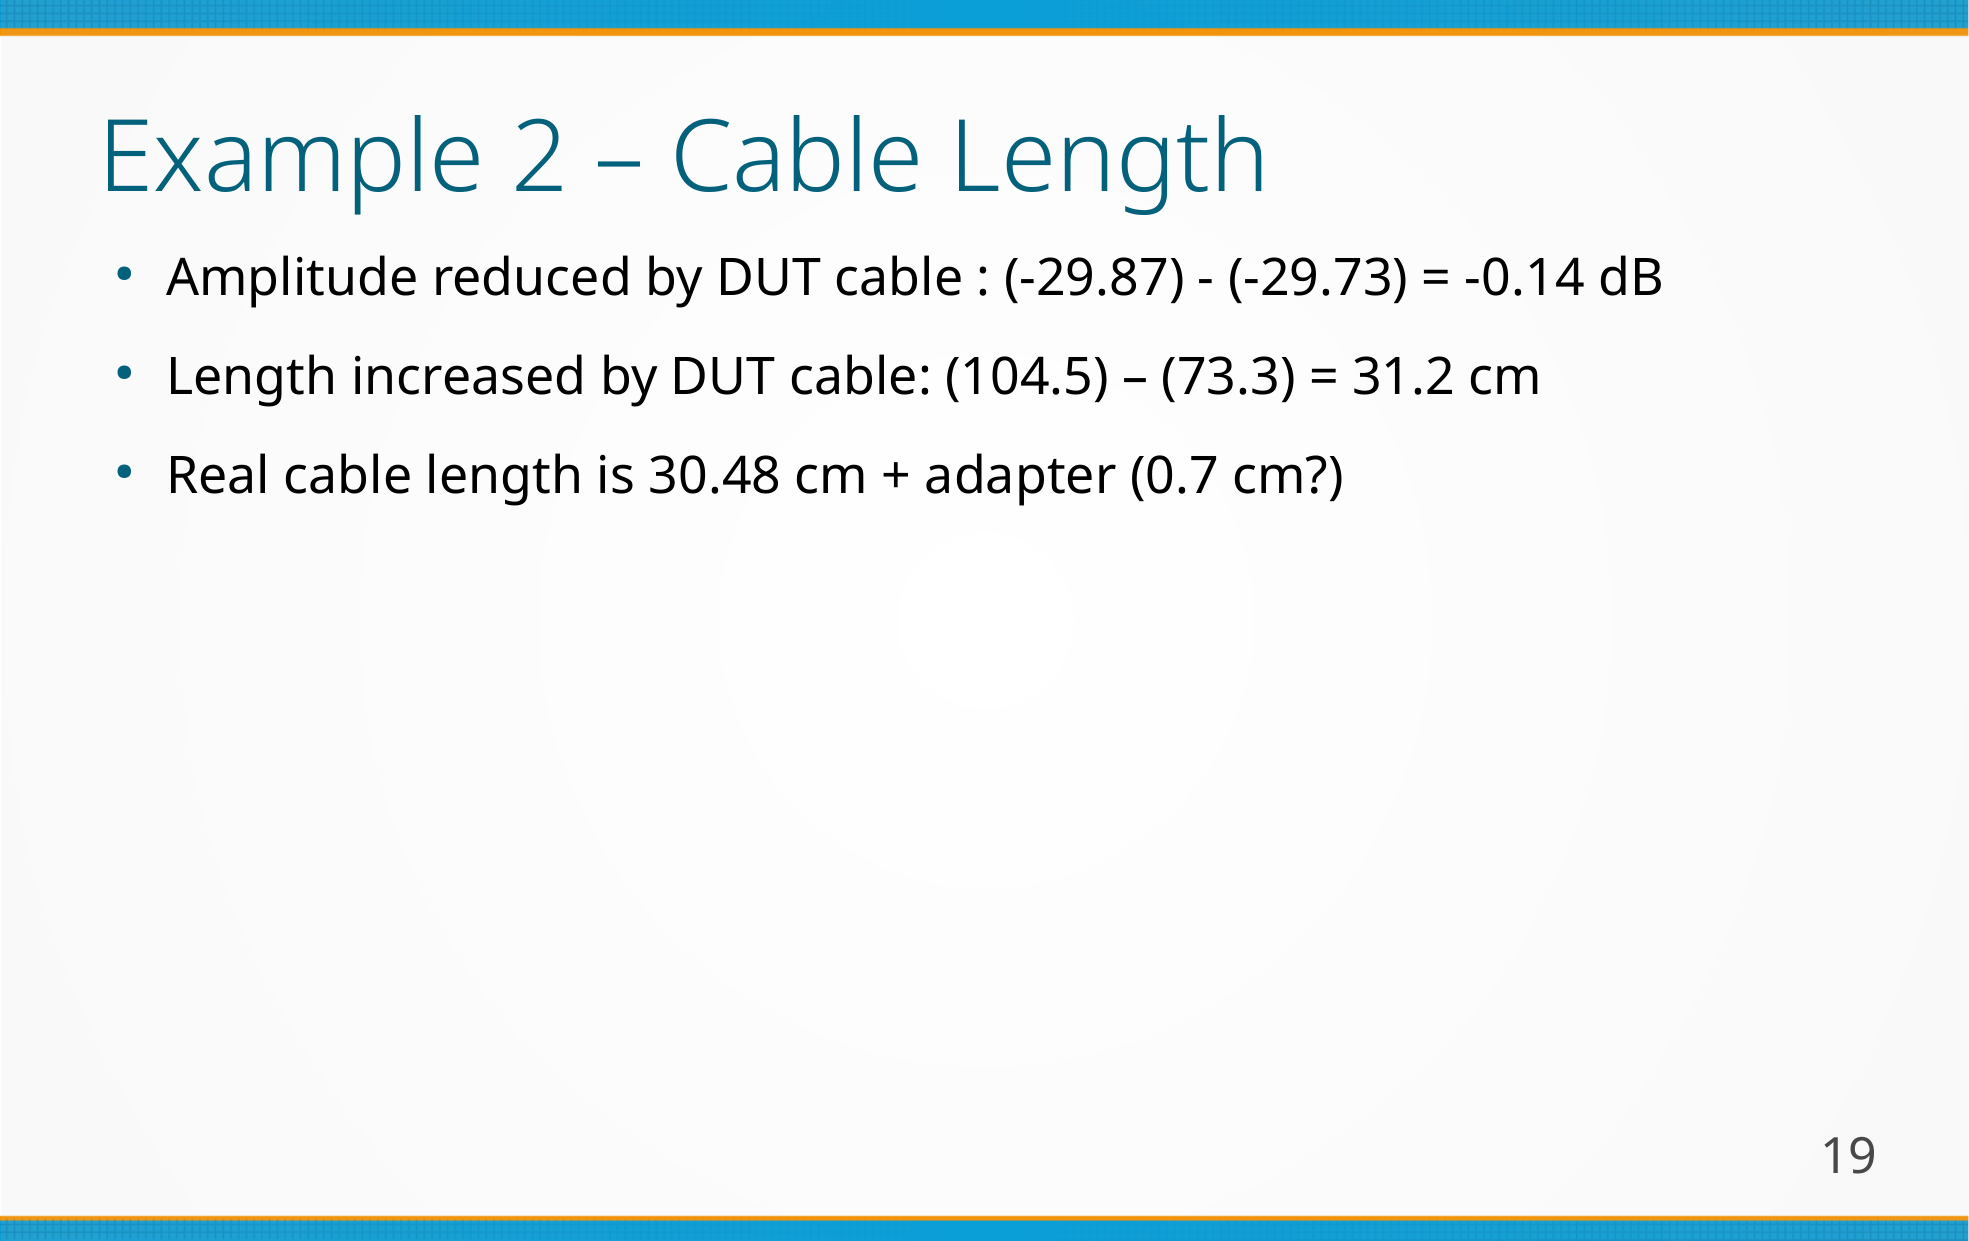

# Example 2 – Cable Length
Amplitude reduced by DUT cable : (-29.87) - (-29.73) = -0.14 dB
Length increased by DUT cable: (104.5) – (73.3) = 31.2 cm
Real cable length is 30.48 cm + adapter (0.7 cm?)
19